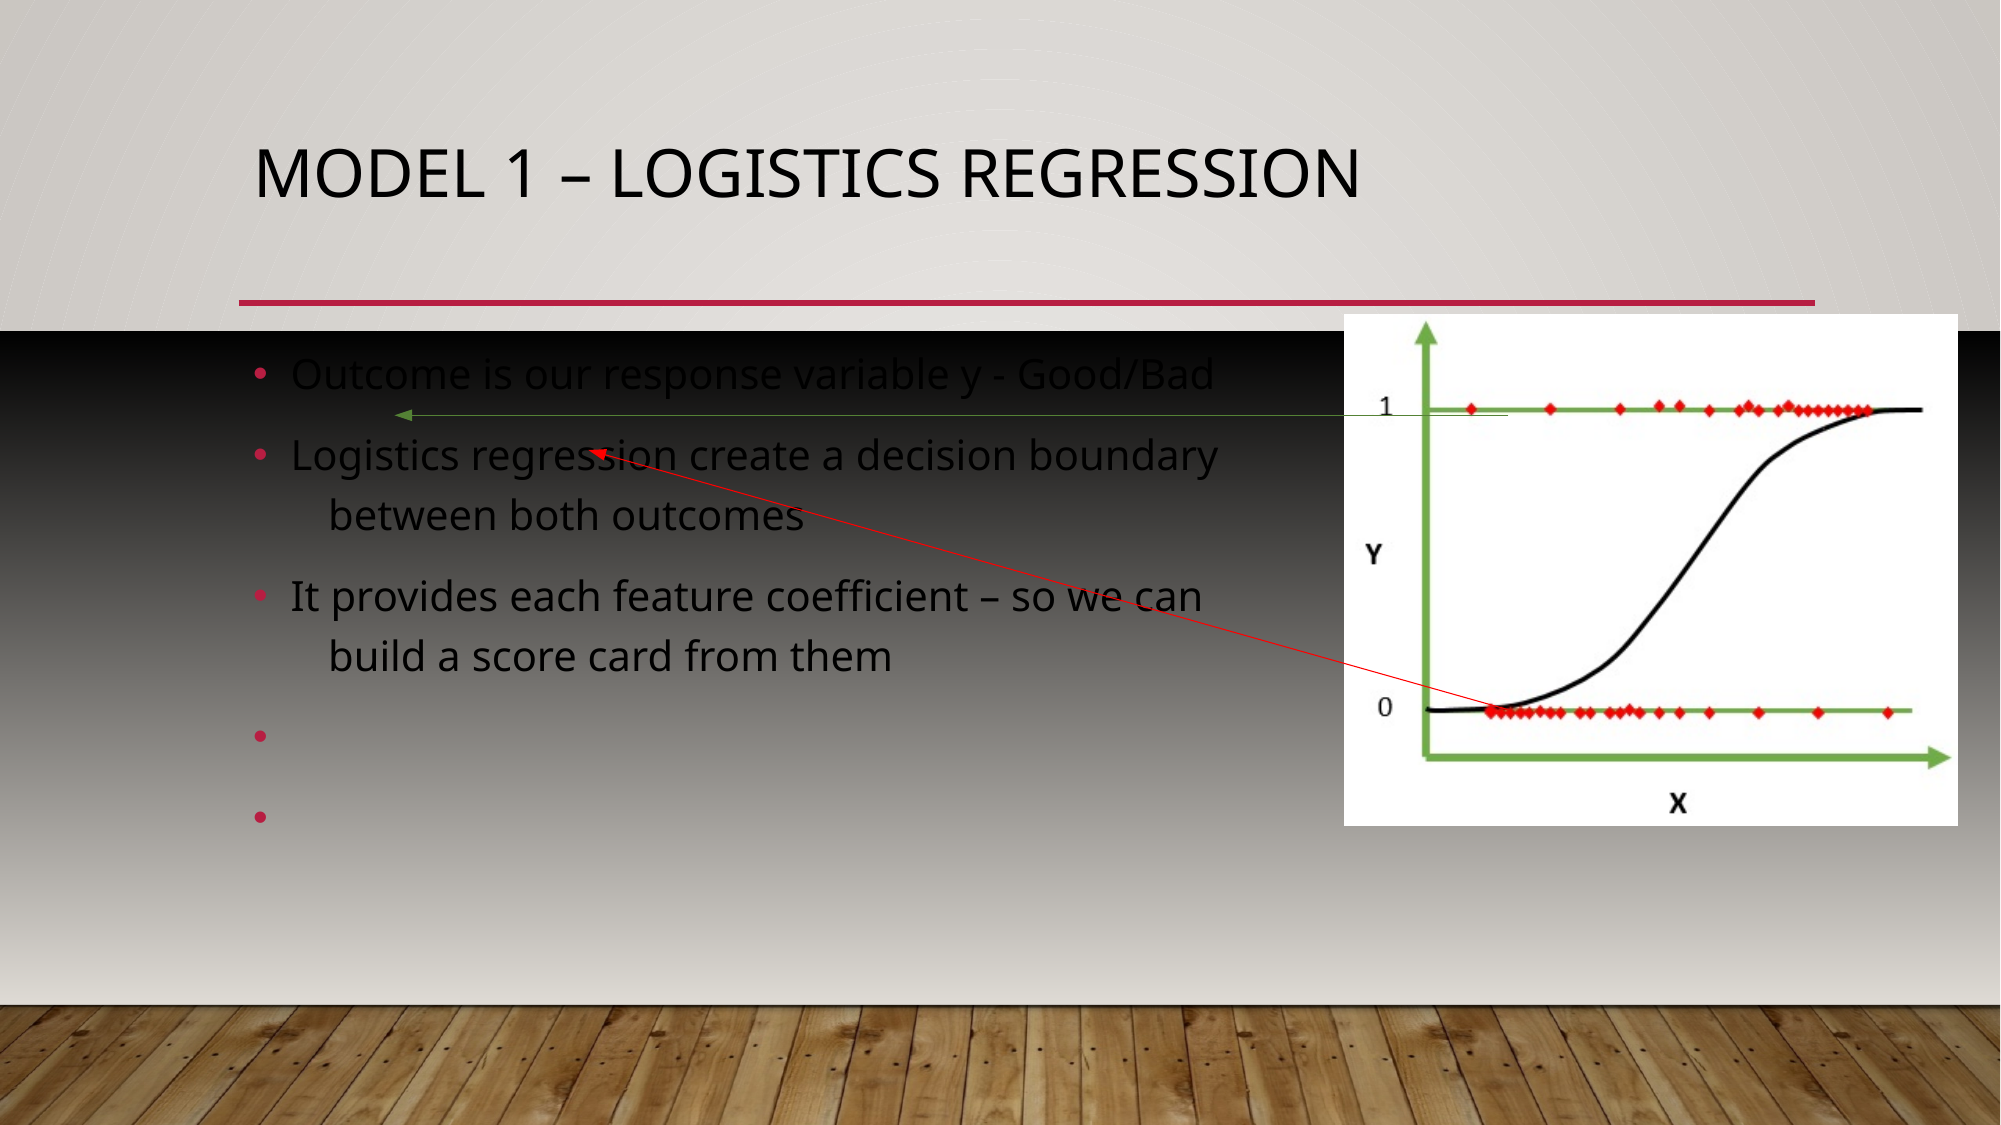

# Model 1 – Logistics regression
Outcome is our response variable y - Good/Bad
Logistics regression create a decision boundary between both outcomes
It provides each feature coefficient – so we can build a score card from them